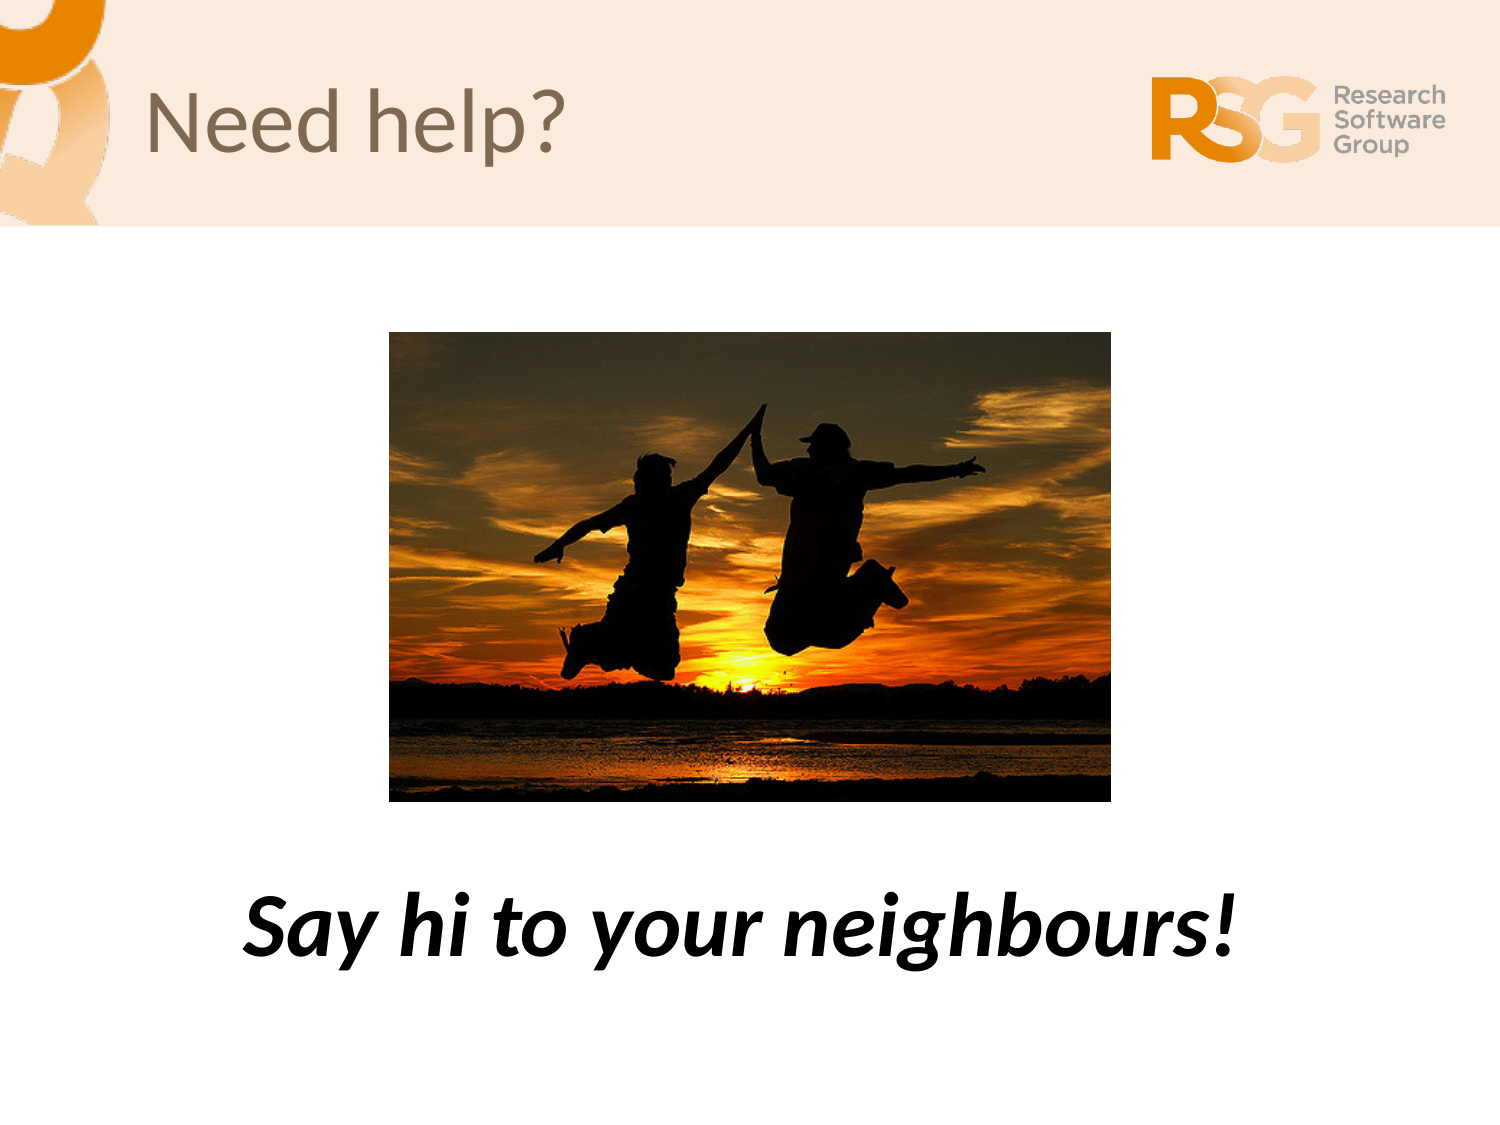

# Need help?
Say hi to your neighbours!